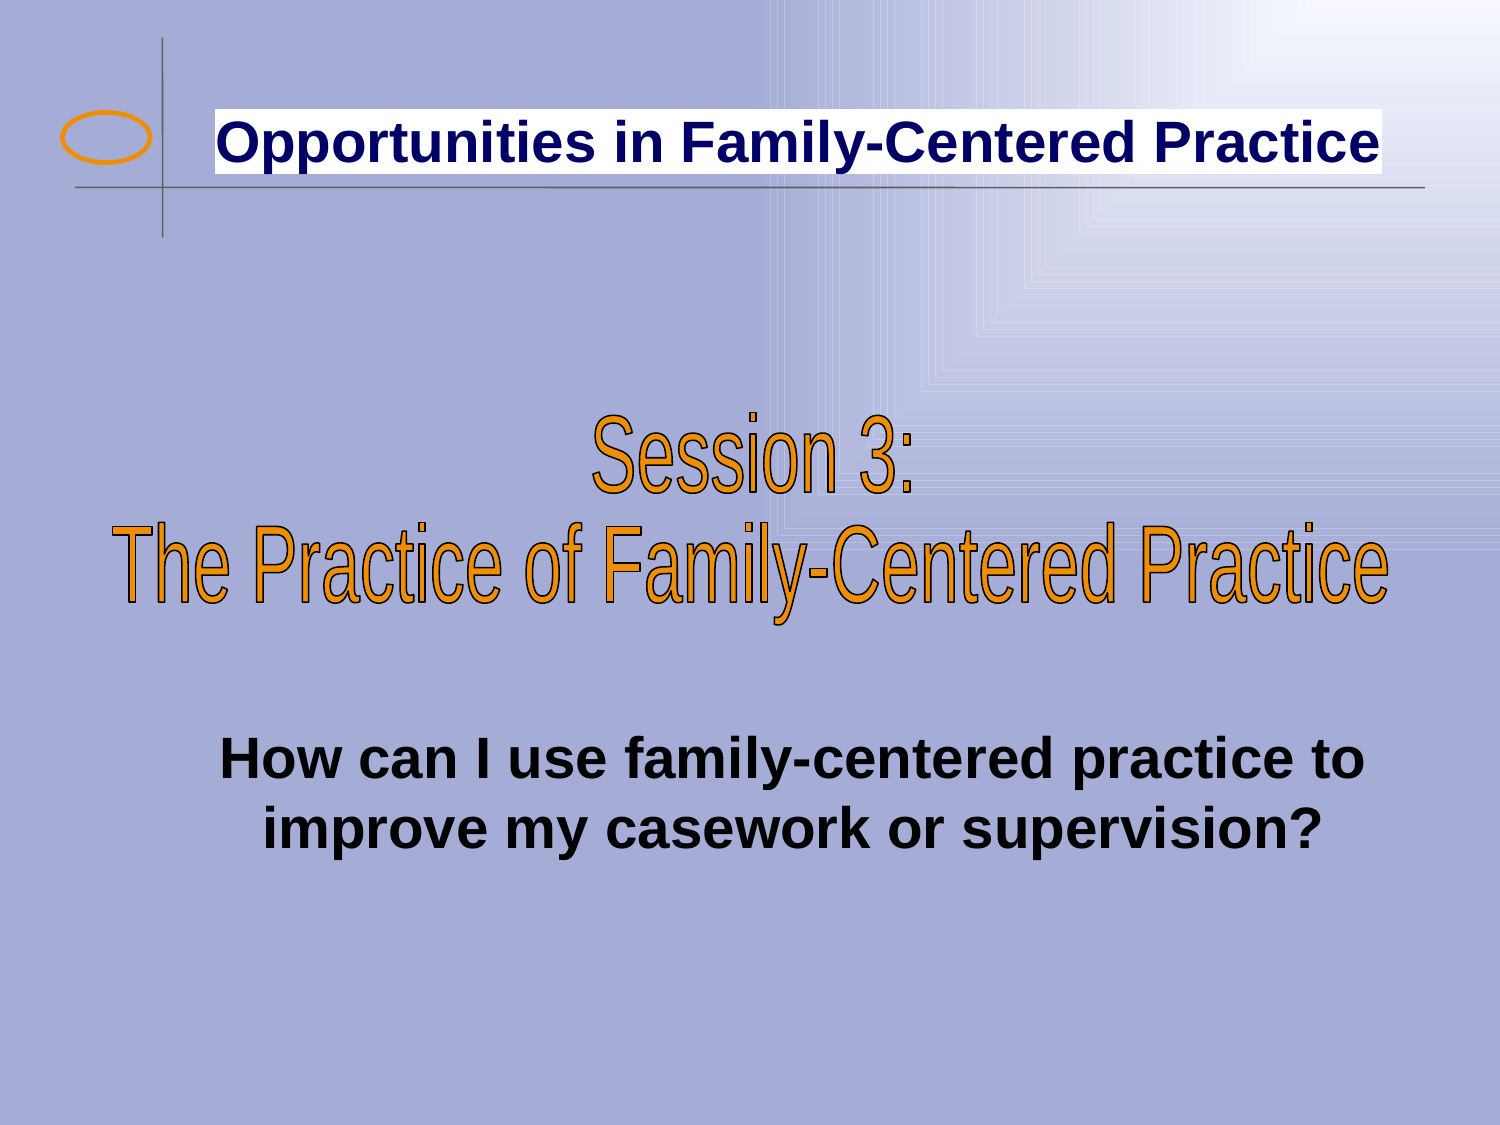

# Opportunities in Family-Centered Practice
Session 3:
The Practice of Family-Centered Practice
How can I use family-centered practice to improve my casework or supervision?